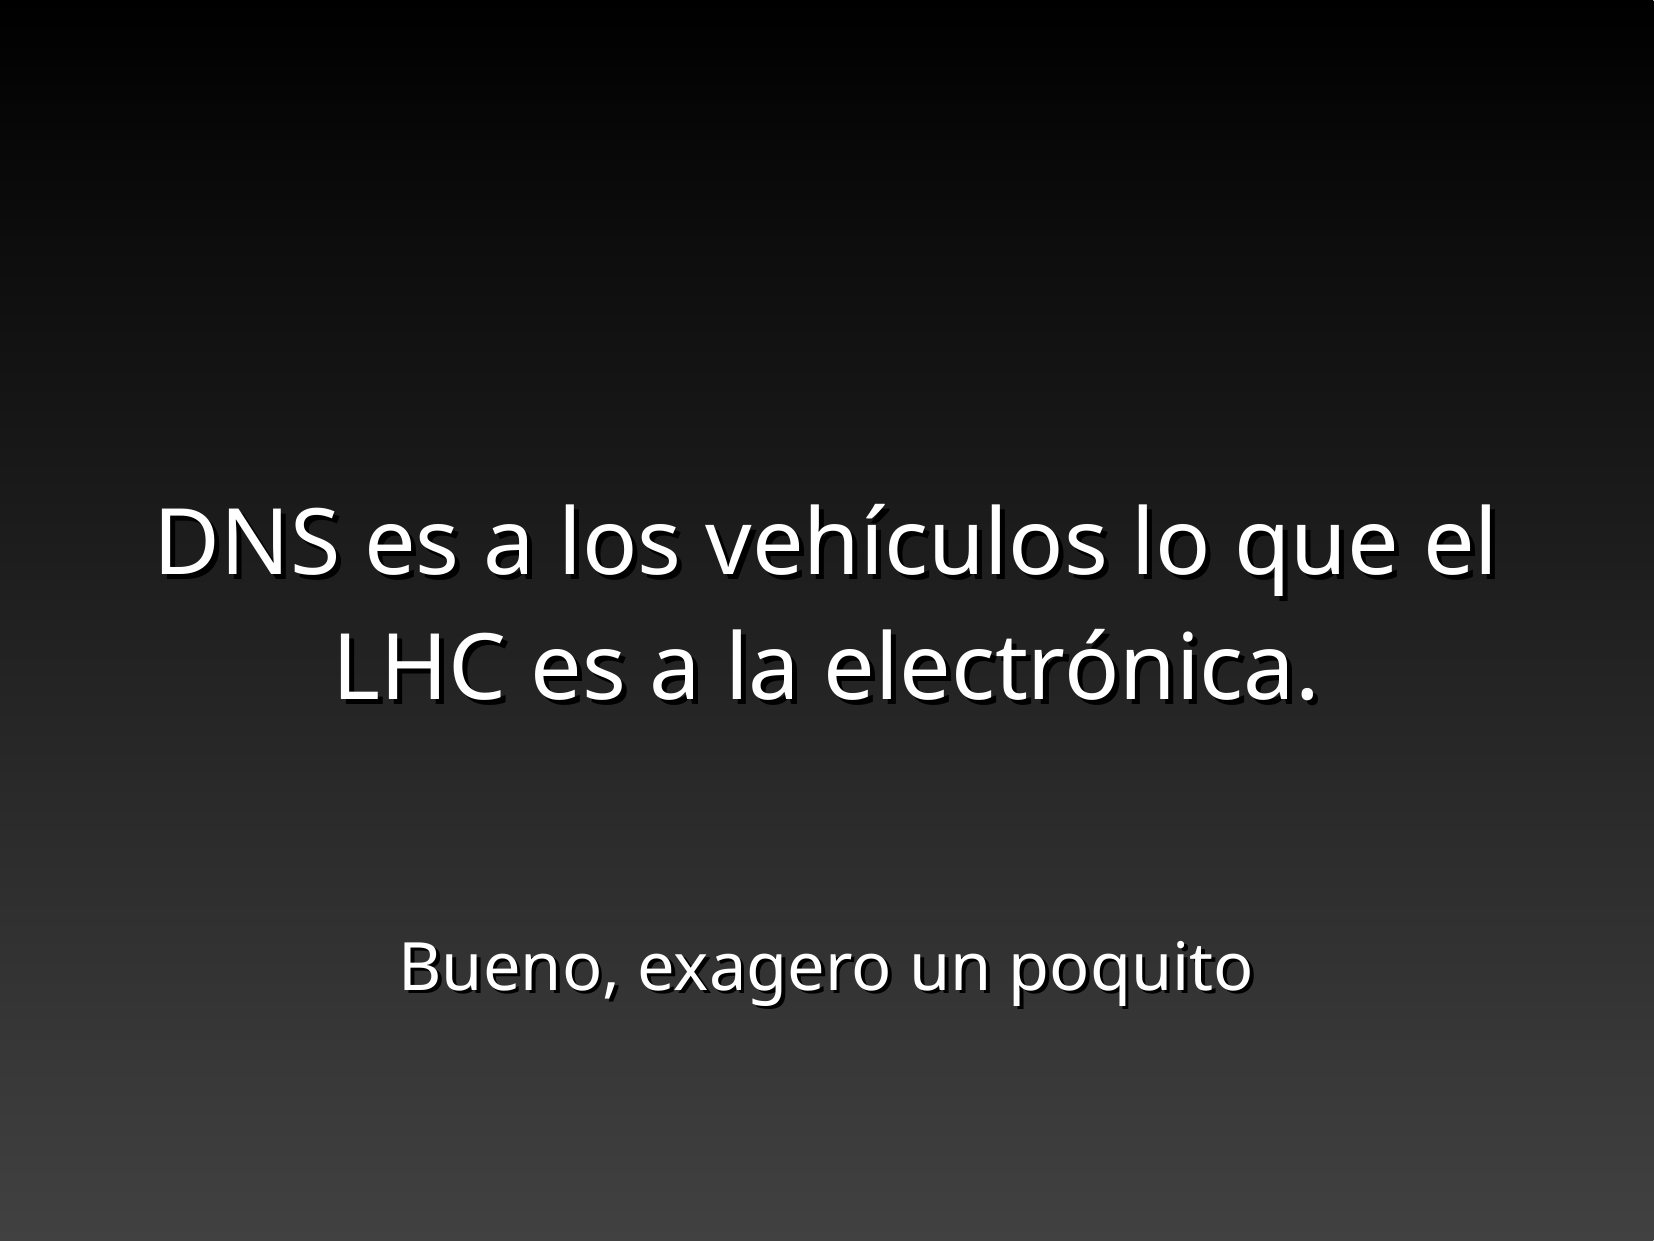

# DNS es a los vehículos lo que el LHC es a la electrónica.
Bueno, exagero un poquito